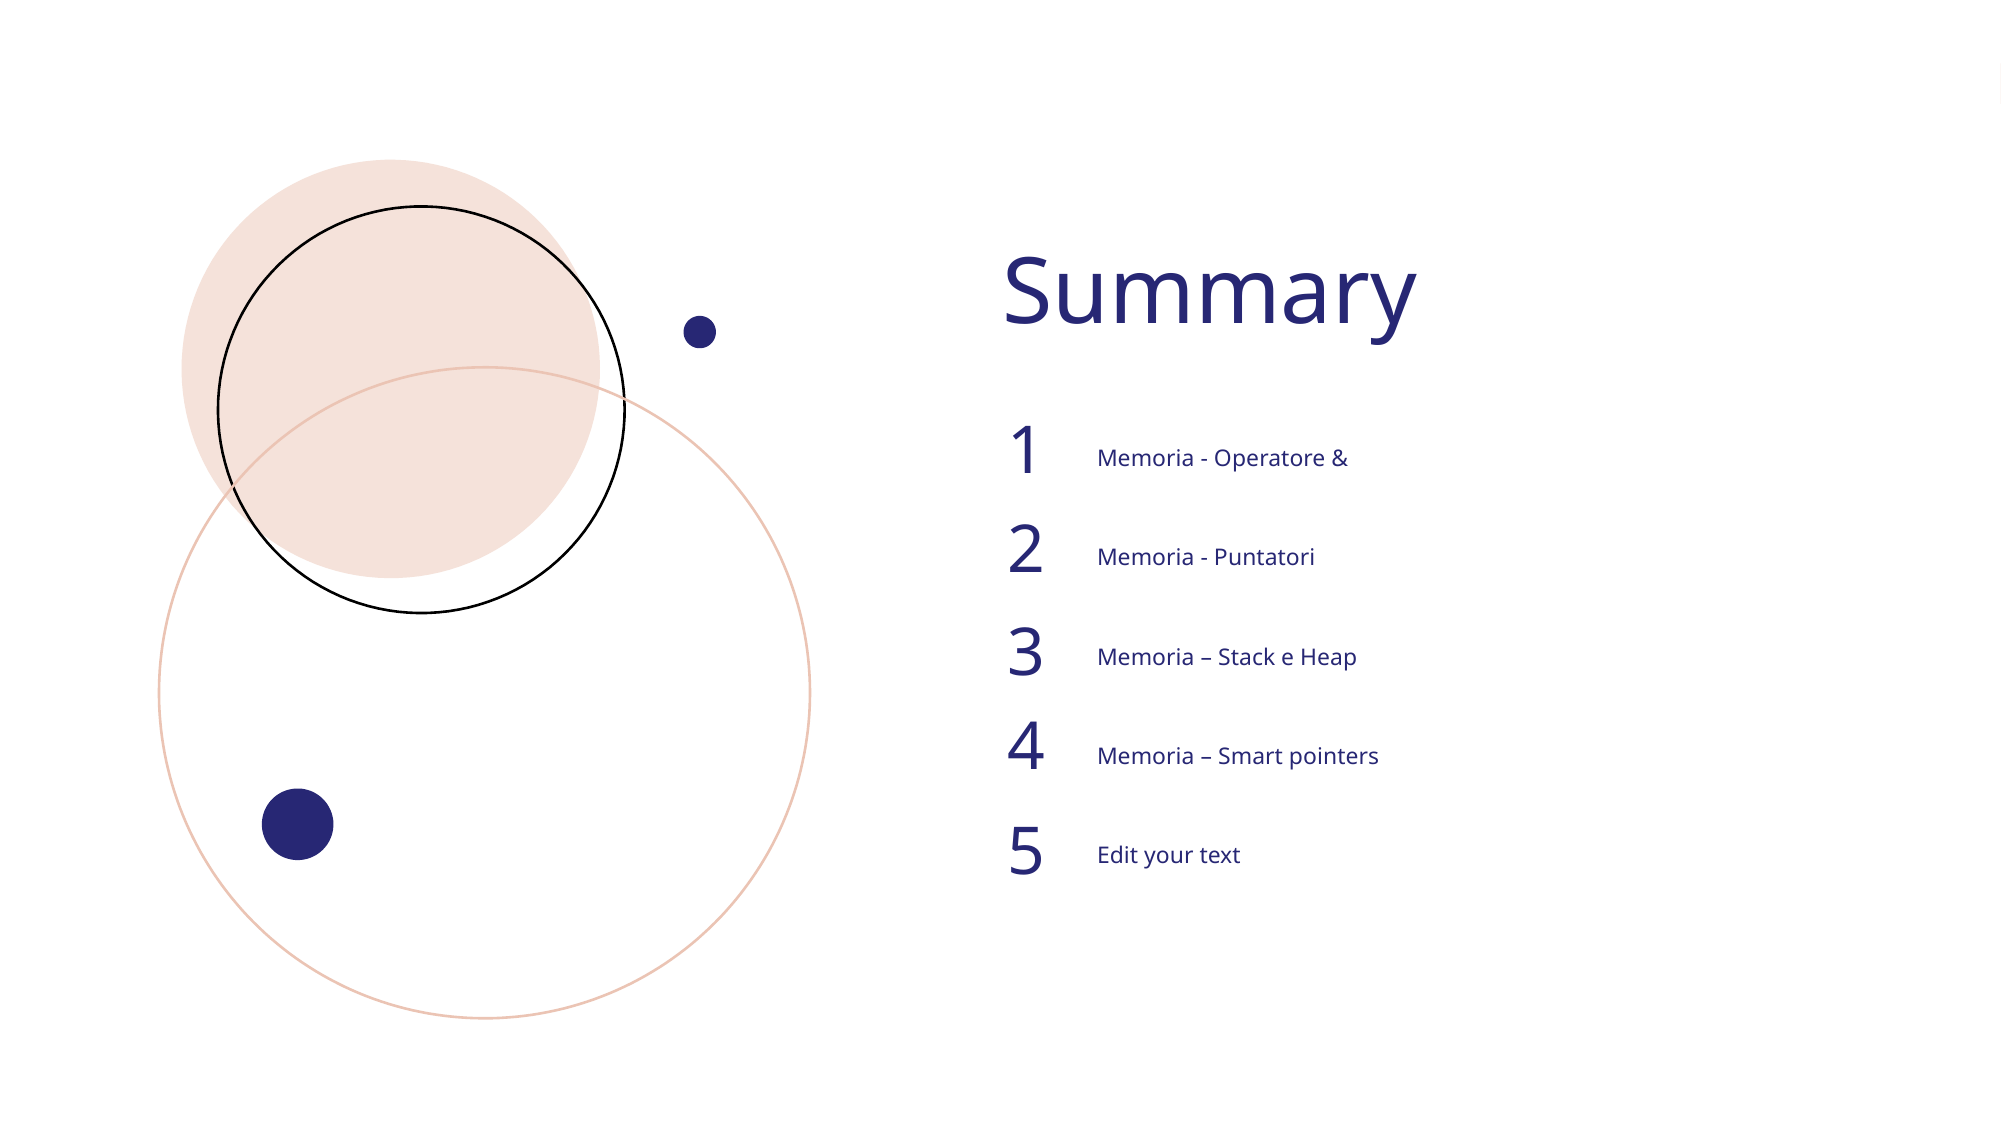

Summary
1
# Memoria - Operatore &
2
Memoria - Puntatori
3
Memoria – Stack e Heap
4
Memoria – Smart pointers
5
Edit your text